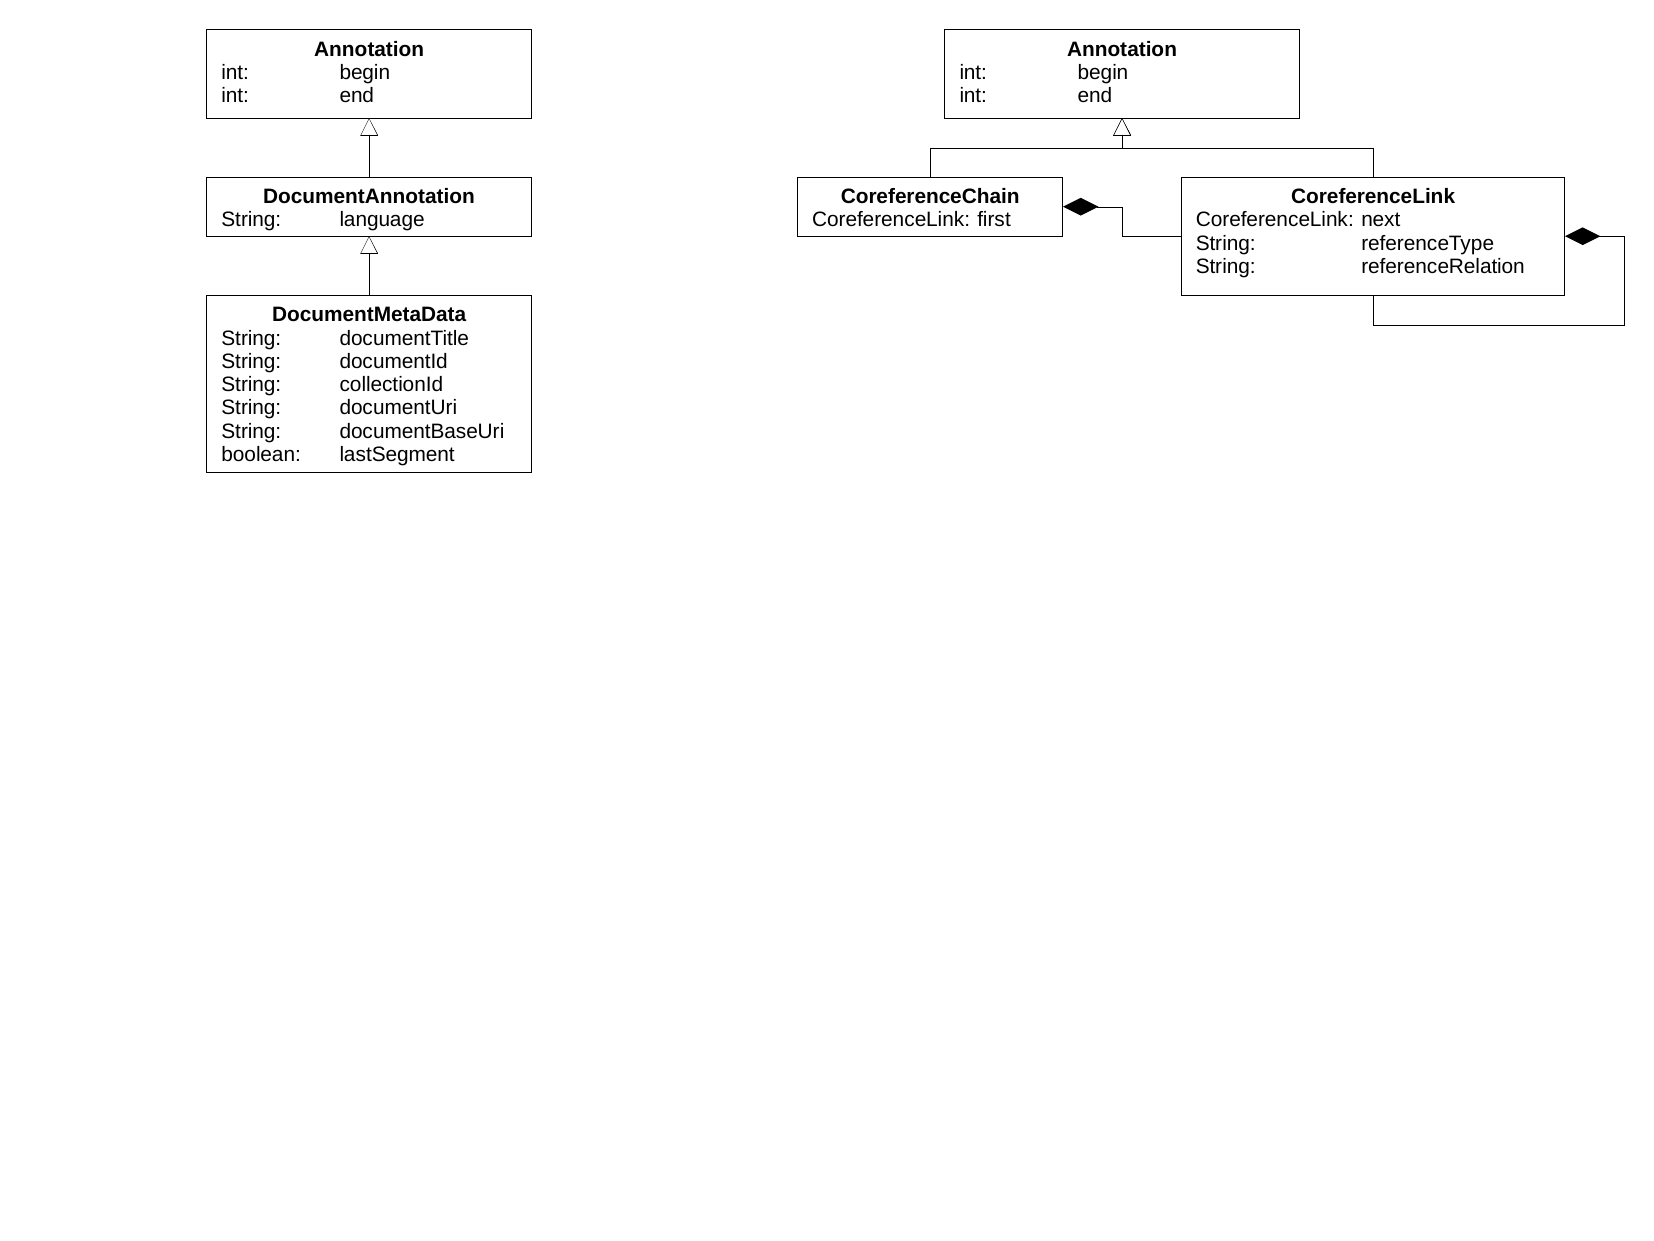

Annotation
int: 	begin
int: 	end
Annotation
int: 	begin
int: 	end
DocumentAnnotation
String: 	language
CoreferenceChain
CoreferenceLink:	first
CoreferenceLink
CoreferenceLink:	next
String:	referenceType
String:	referenceRelation
DocumentMetaData
String: 	documentTitle
String: 	documentId
String: 	collectionId
String: 	documentUri
String:	documentBaseUri
boolean:	lastSegment